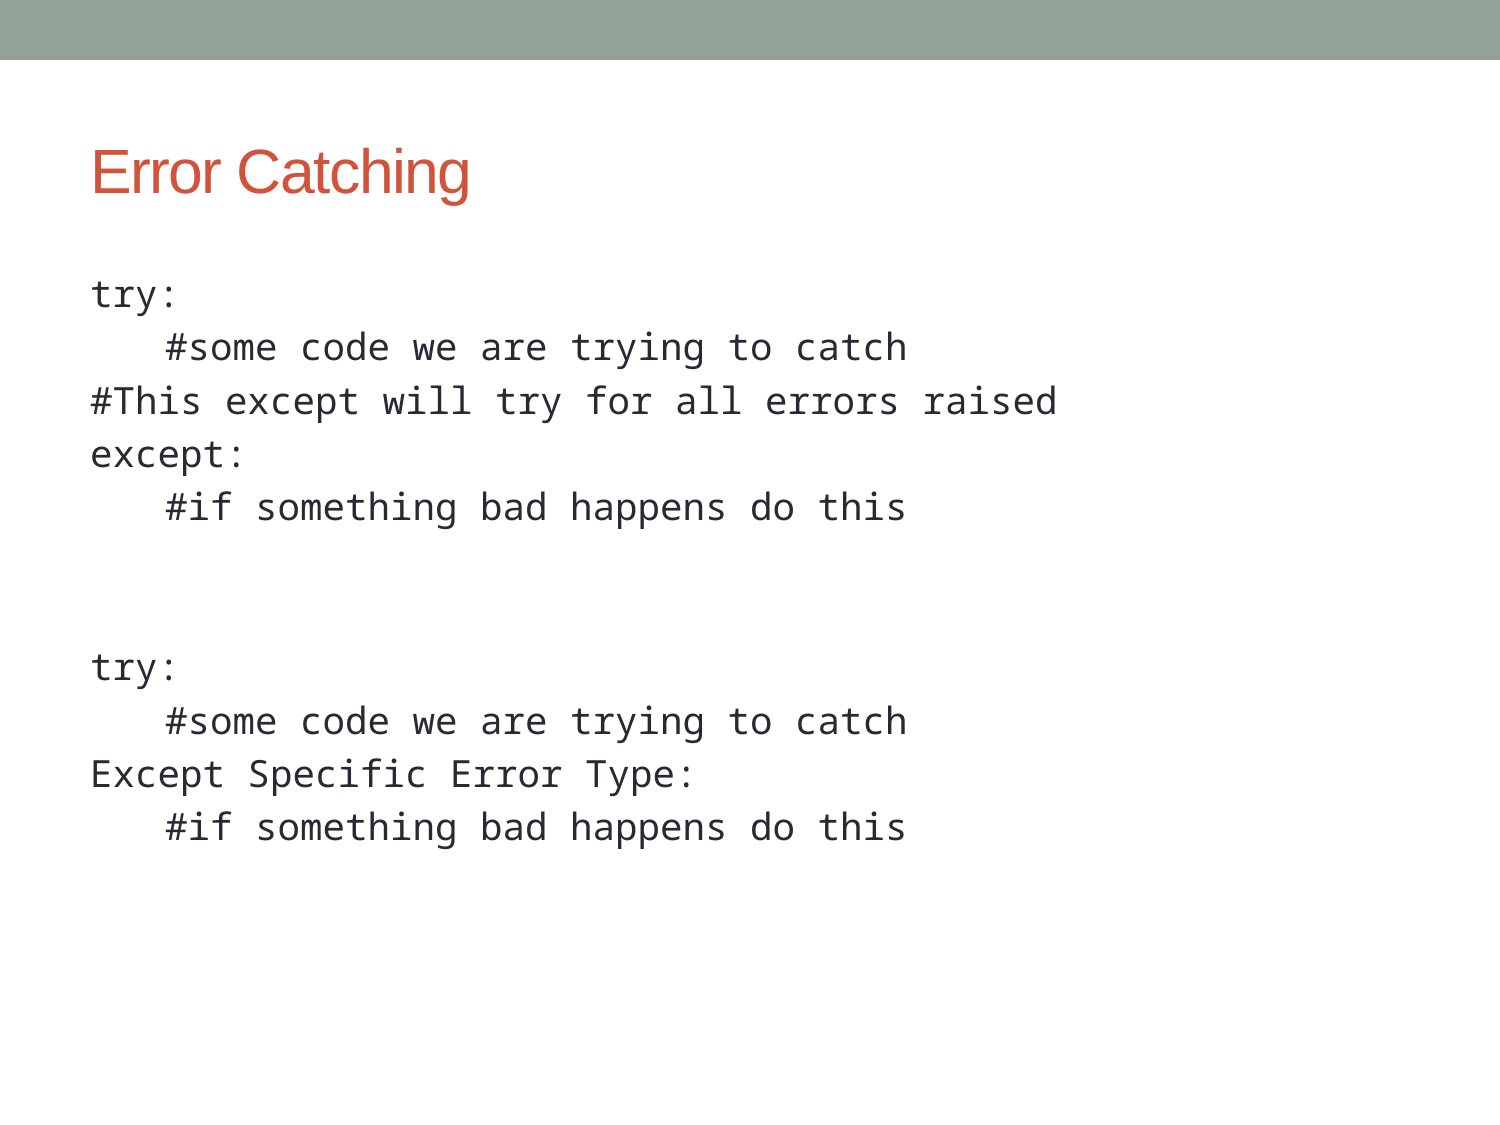

# Error Catching
try:
	#some code we are trying to catch
#This except will try for all errors raised
except:
	#if something bad happens do this
try:
	#some code we are trying to catch
Except Specific Error Type:
	#if something bad happens do this